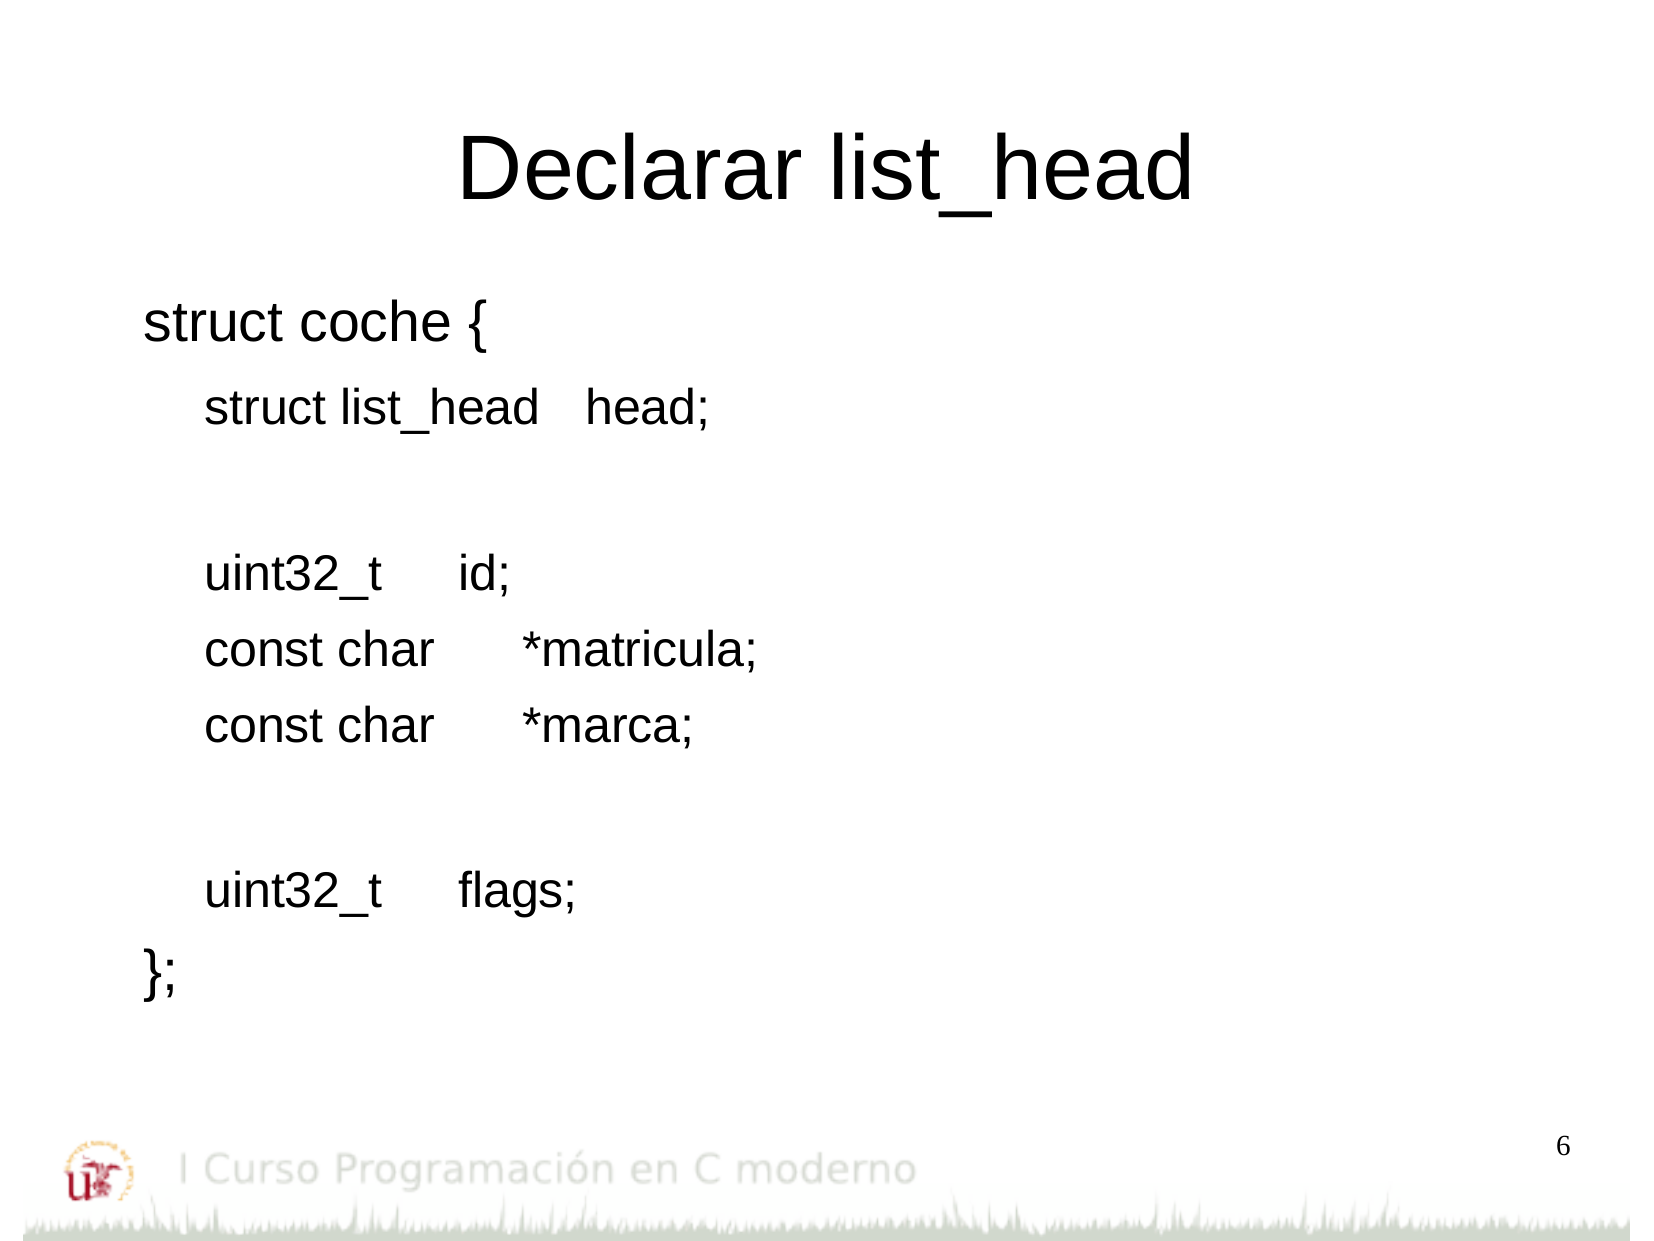

# Declarar list_head
struct coche {
struct list_head	head;
uint32_t		id;
const char		*matricula;
const char		*marca;
uint32_t		flags;
};
6